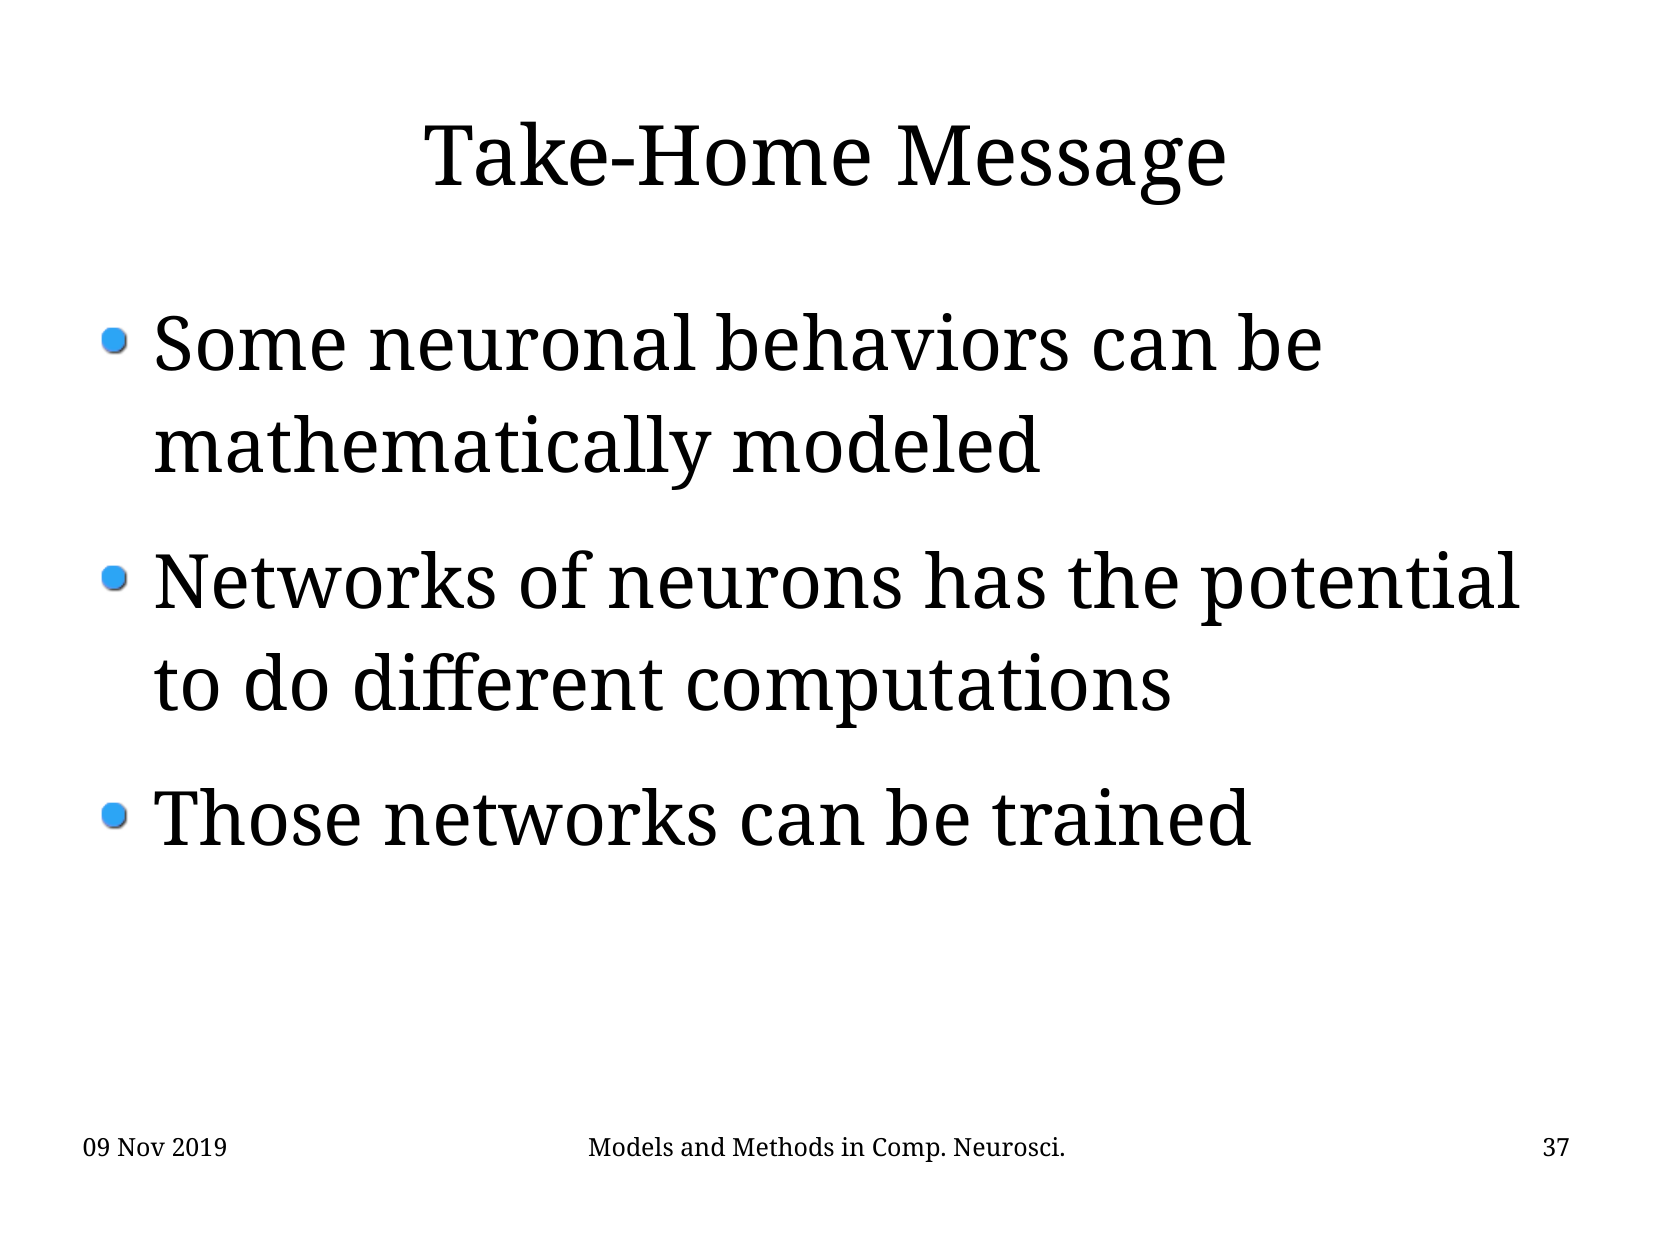

# Take-Home Message
Some neuronal behaviors can be mathematically modeled
Networks of neurons has the potential to do different computations
Those networks can be trained
09 Nov 2019
Models and Methods in Comp. Neurosci.
37